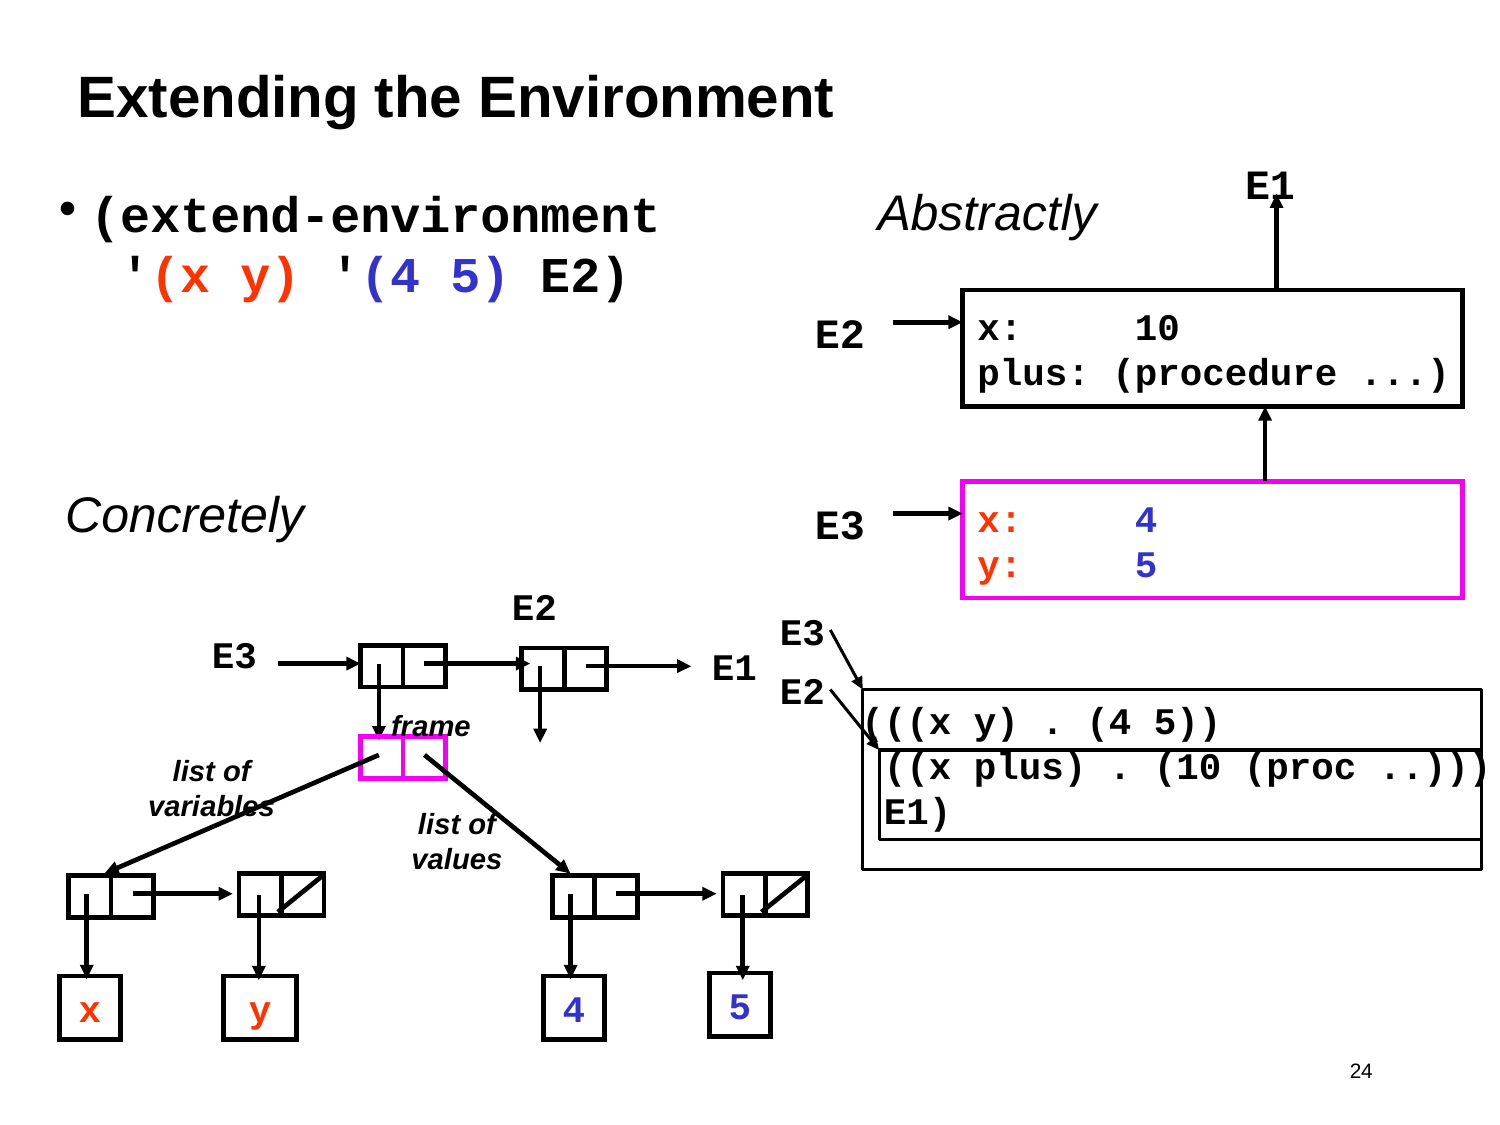

Extending the Environment
E1
x: 10
plus: (procedure ...)
E2
x: 4
y: 5
E3
Abstractly
(extend-environment
 '(x y) '(4 5) E2)
Concretely
E2
E3
frame
list of
variables
list of
values
5
x
y
4
E1
E3
E2
(((x y) . (4 5))
 ((x plus) . (10 (proc ..)))
 E1)